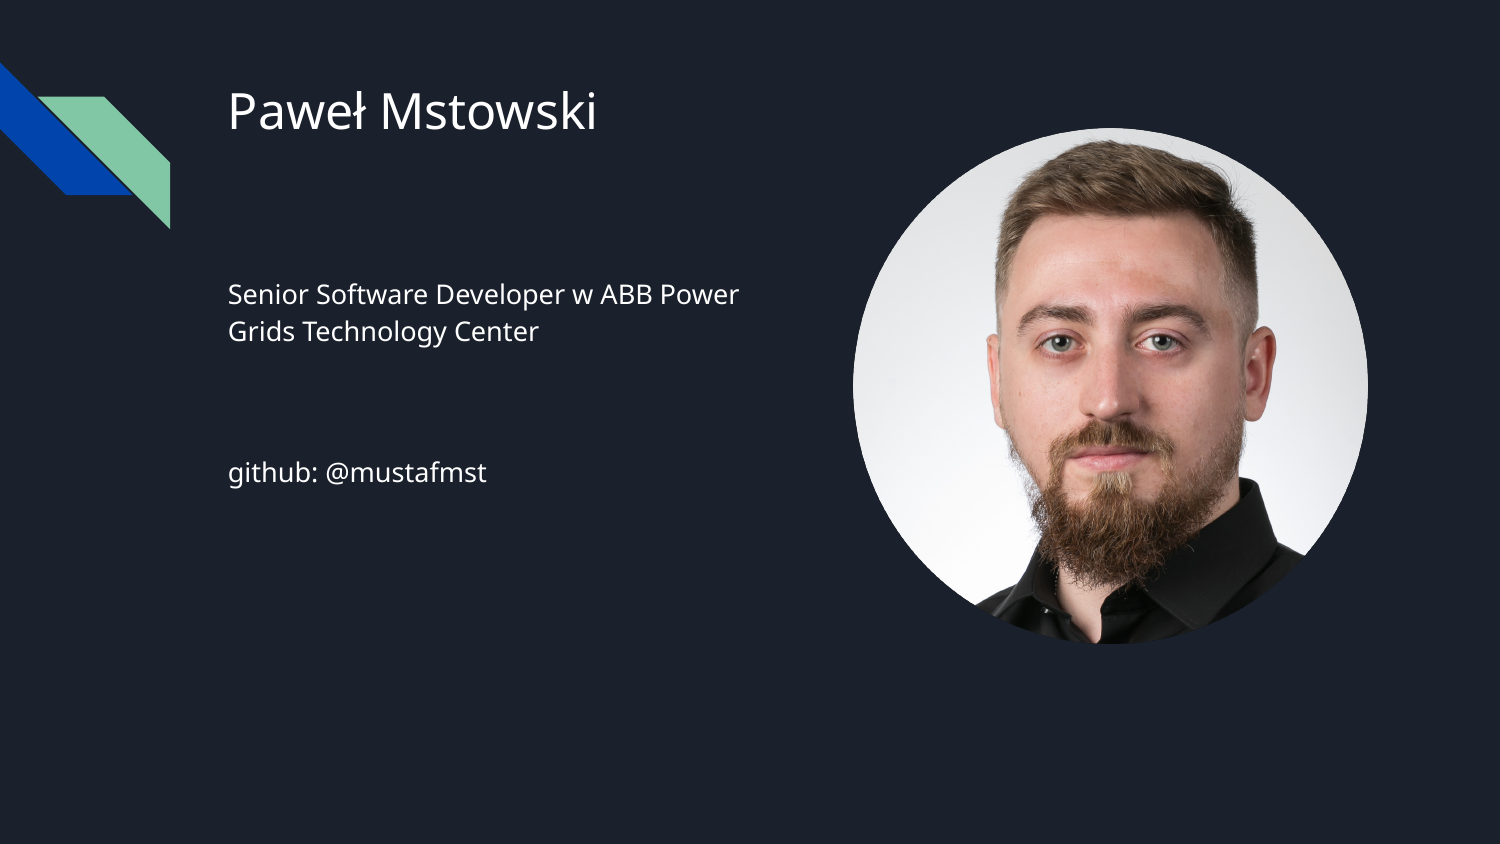

# Paweł Mstowski
Senior Software Developer w ABB Power Grids Technology Center
github: @mustafmst